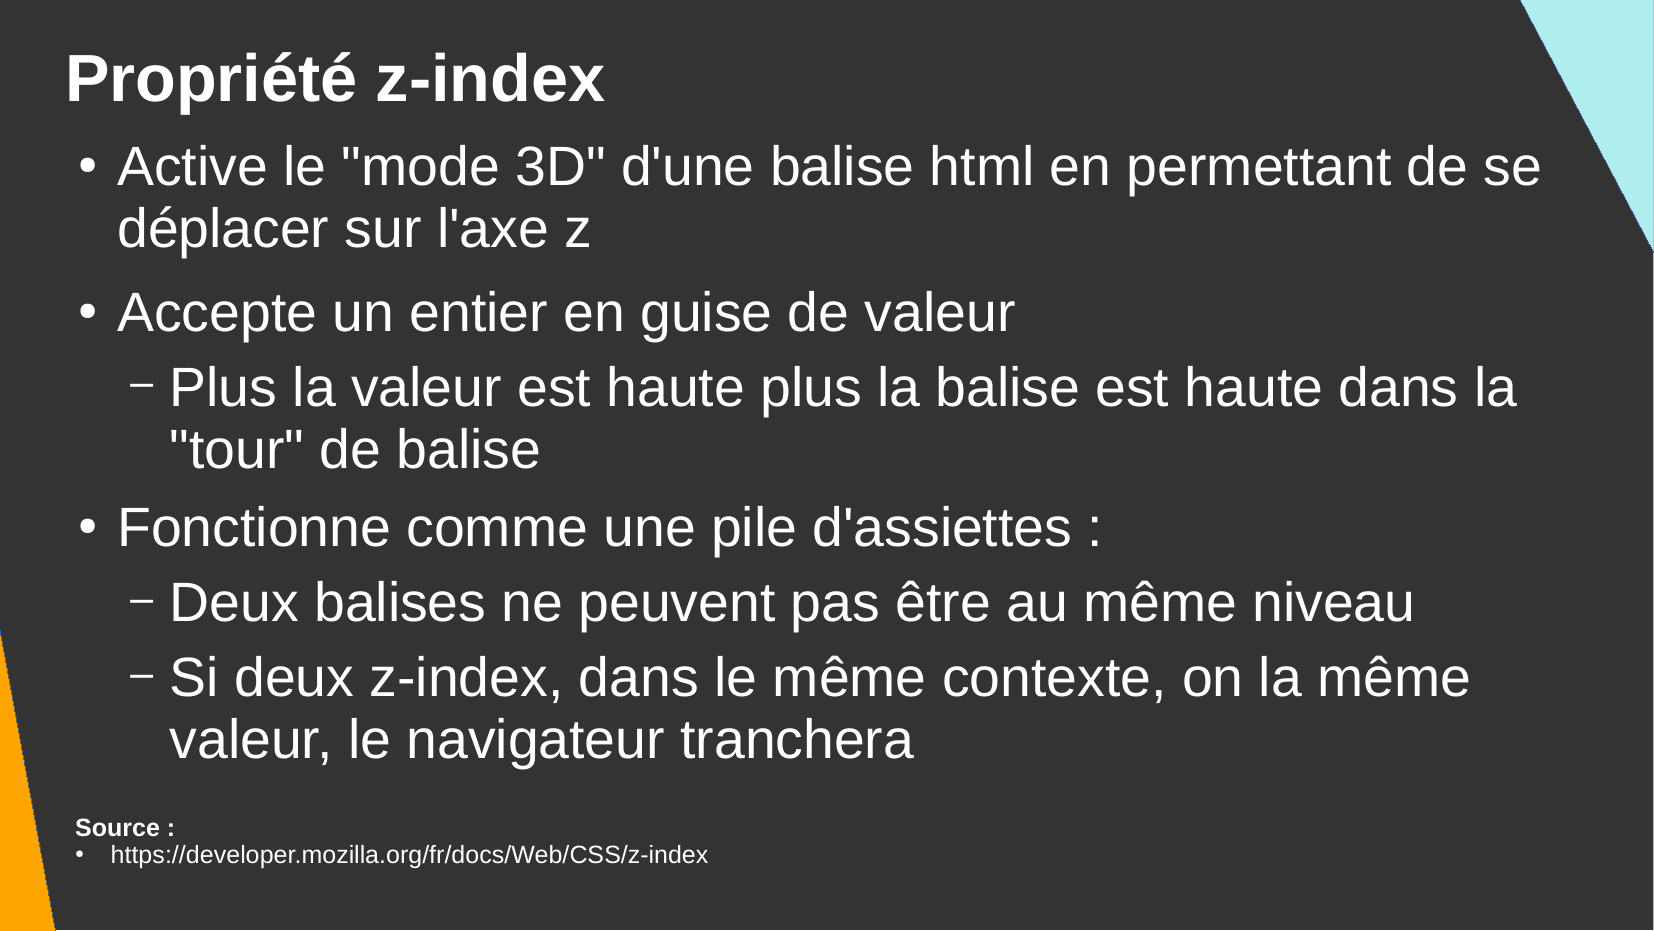

# Propriété z-index
Active le "mode 3D" d'une balise html en permettant de se déplacer sur l'axe z
Accepte un entier en guise de valeur
Plus la valeur est haute plus la balise est haute dans la "tour" de balise
Fonctionne comme une pile d'assiettes :
Deux balises ne peuvent pas être au même niveau
Si deux z-index, dans le même contexte, on la même valeur, le navigateur tranchera
Source :
https://developer.mozilla.org/fr/docs/Web/CSS/z-index